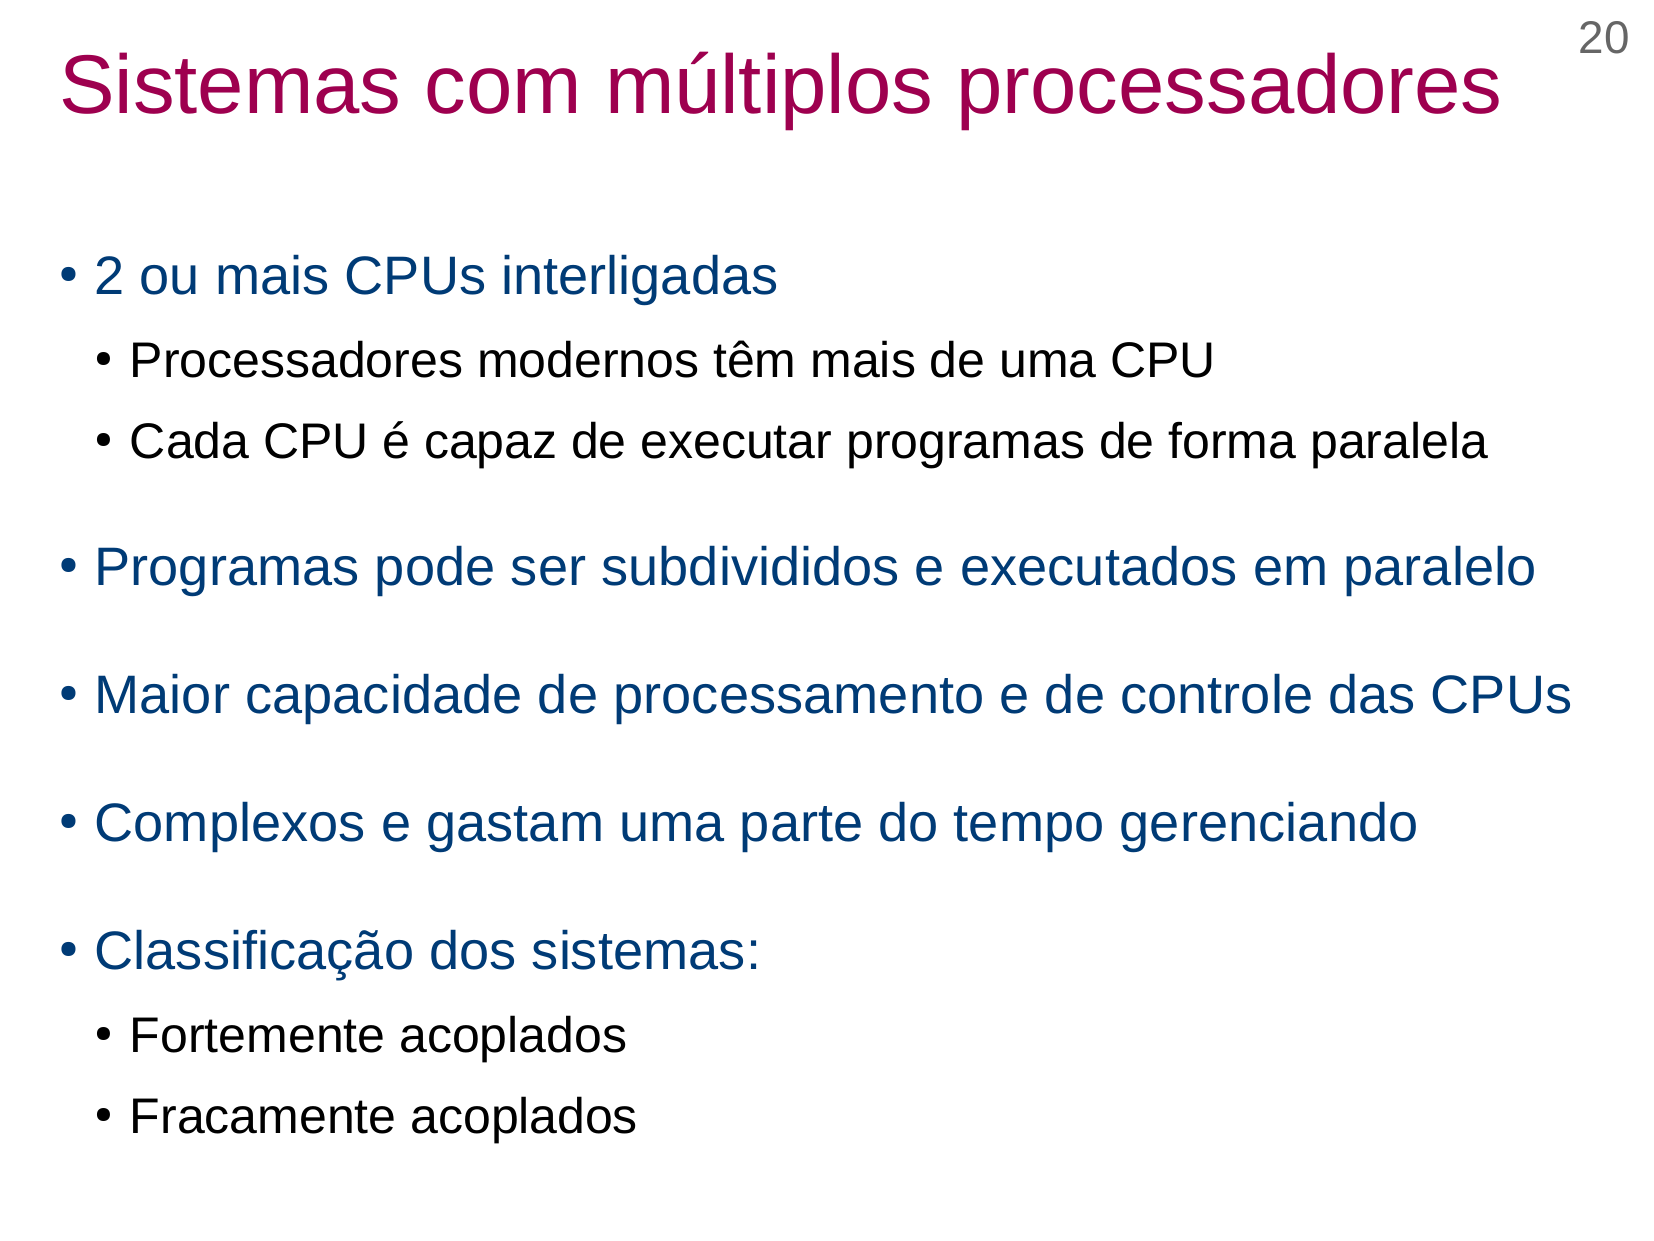

20
# Sistemas com múltiplos processadores
2 ou mais CPUs interligadas
Processadores modernos têm mais de uma CPU
Cada CPU é capaz de executar programas de forma paralela
Programas pode ser subdivididos e executados em paralelo
Maior capacidade de processamento e de controle das CPUs
Complexos e gastam uma parte do tempo gerenciando
Classificação dos sistemas:
Fortemente acoplados
Fracamente acoplados